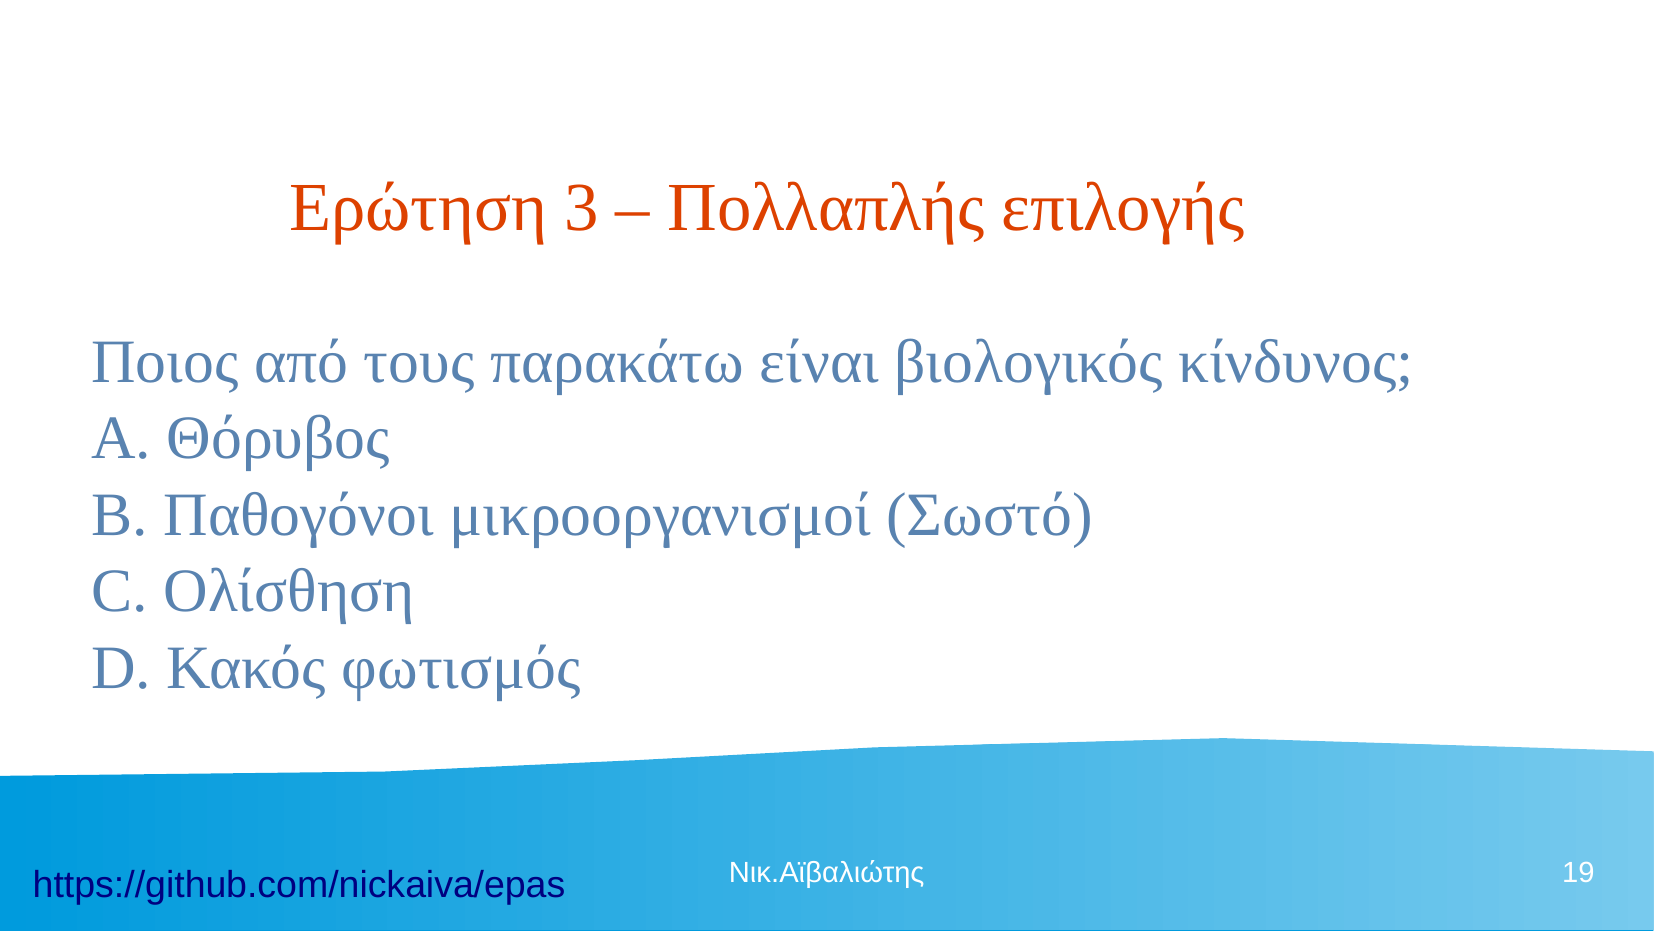

# Ερώτηση 3 – Πολλαπλής επιλογής
 Ποιος από τους παρακάτω είναι βιολογικός κίνδυνος;
 A. Θόρυβος
 B. Παθογόνοι μικροοργανισμοί (Σωστό)
 C. Ολίσθηση
 D. Κακός φωτισμός
Νικ.Αϊβαλιώτης
19